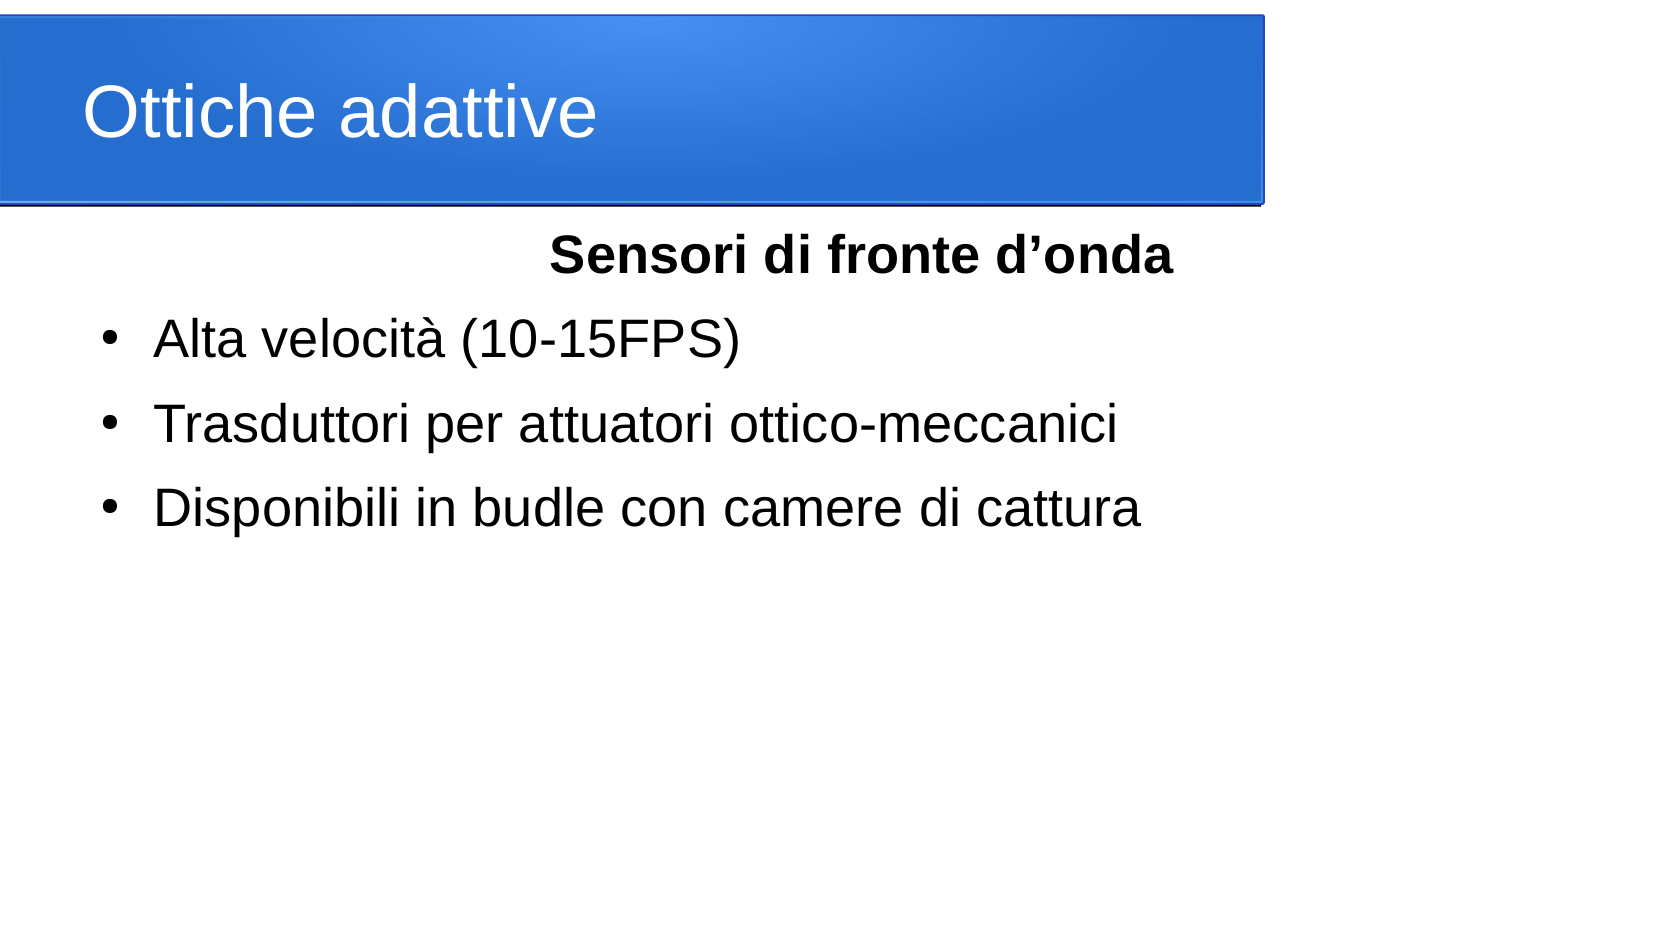

# Ottiche adattive
Sensori di fronte d’onda
Alta velocità (10-15FPS)
Trasduttori per attuatori ottico-meccanici
Disponibili in budle con camere di cattura